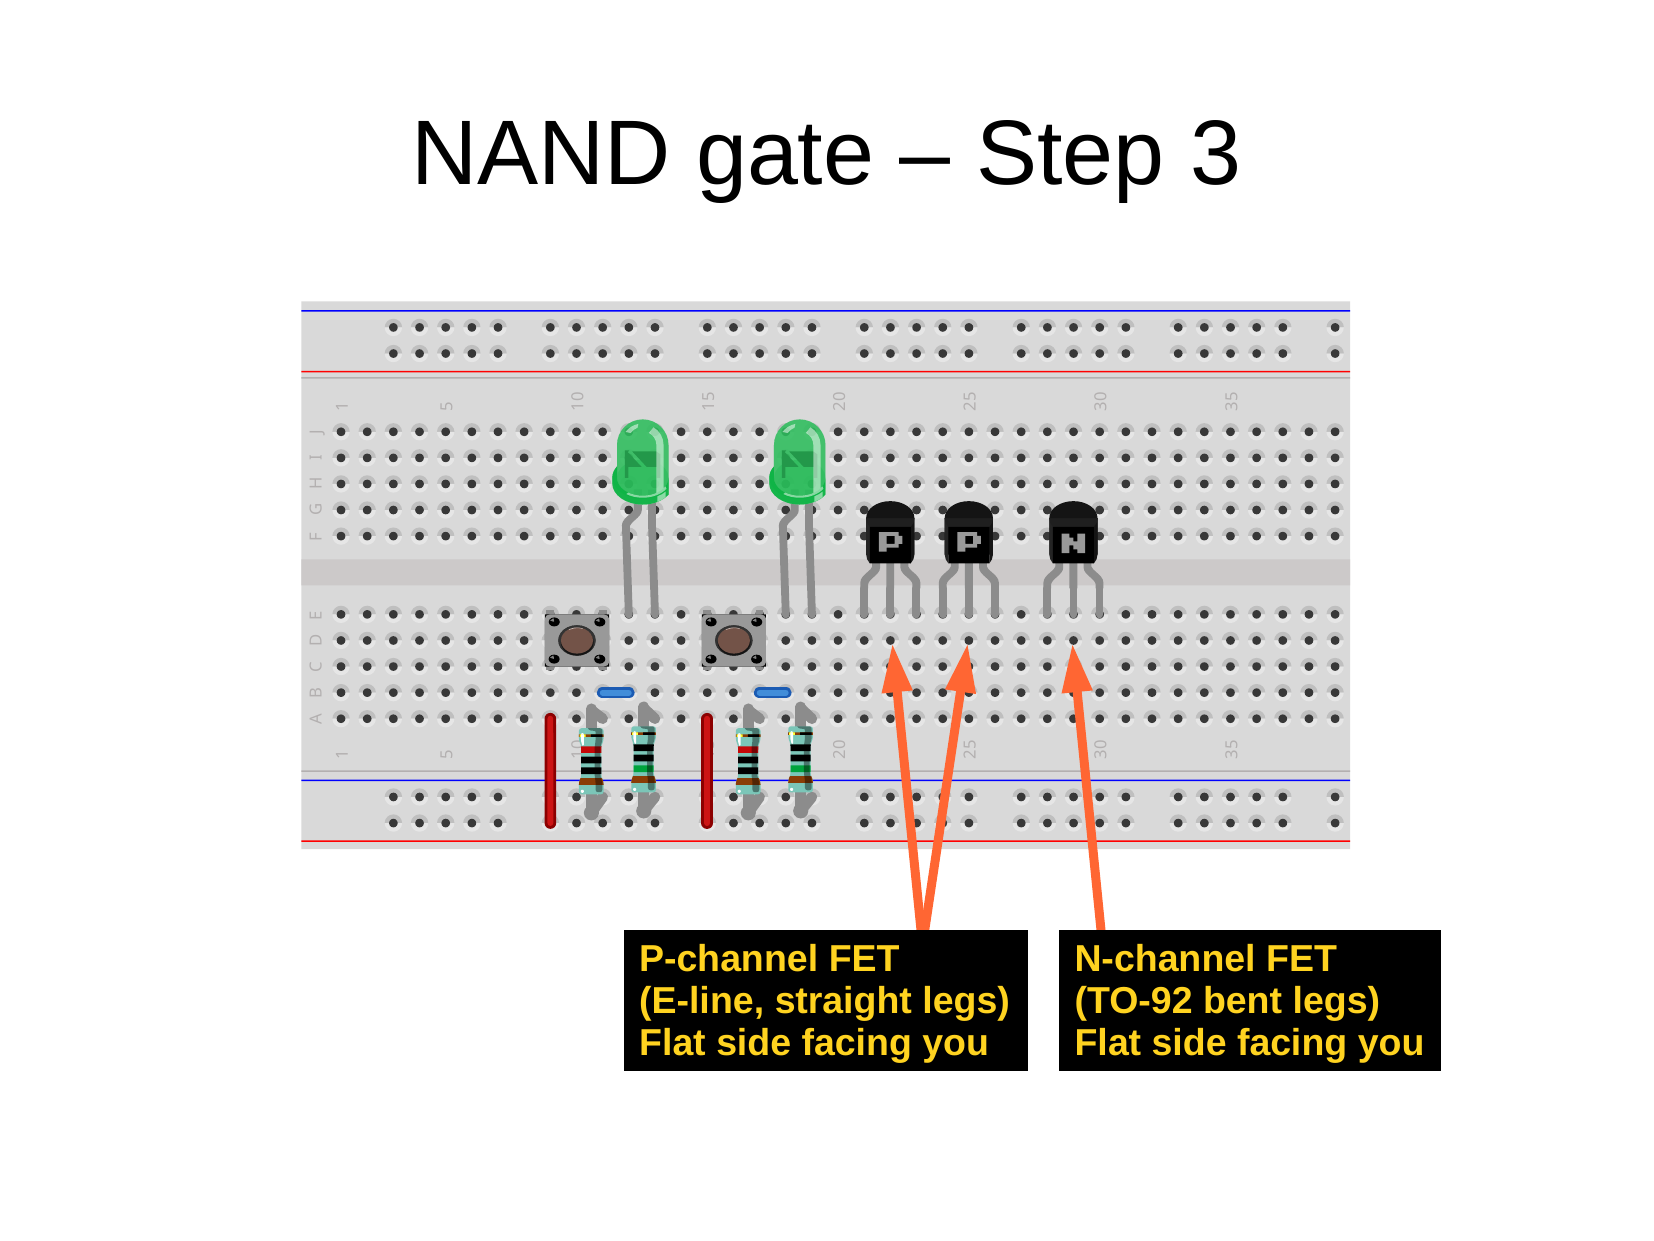

# NAND gate – Step 3
P-channel FET
(E-line, straight legs)
Flat side facing you
N-channel FET
(TO-92 bent legs)
Flat side facing you